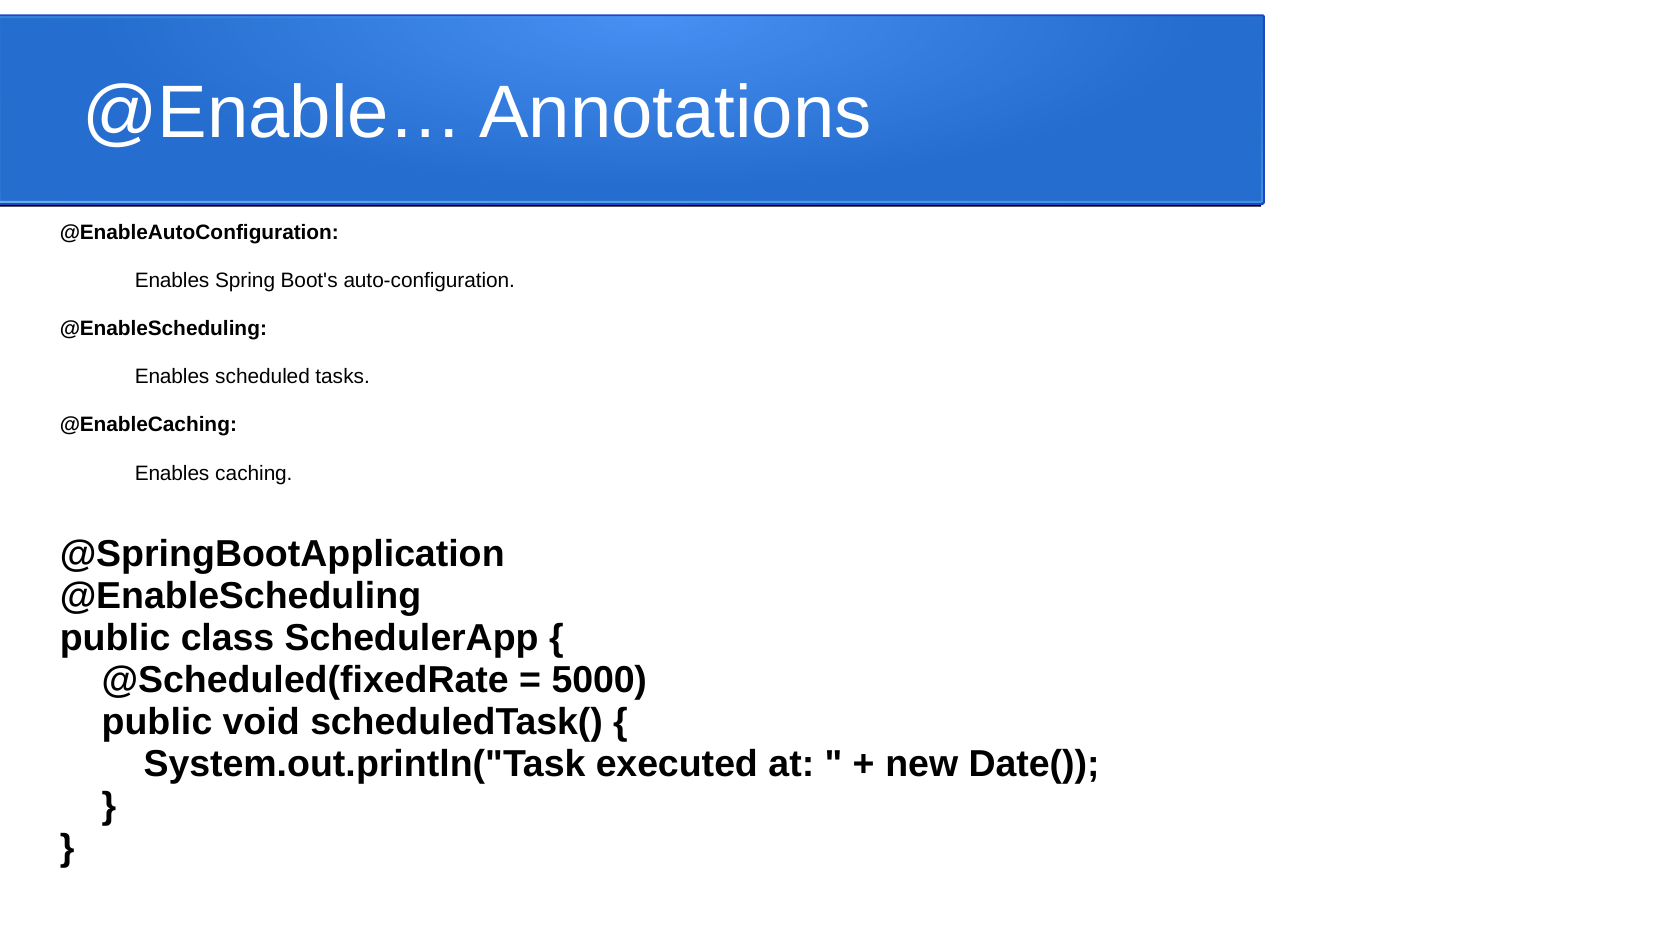

# @Enable… Annotations
@EnableAutoConfiguration:
	Enables Spring Boot's auto-configuration.
@EnableScheduling:
	Enables scheduled tasks.
@EnableCaching:
	Enables caching.
@SpringBootApplication
@EnableScheduling
public class SchedulerApp {
 @Scheduled(fixedRate = 5000)
 public void scheduledTask() {
 System.out.println("Task executed at: " + new Date());
 }
}